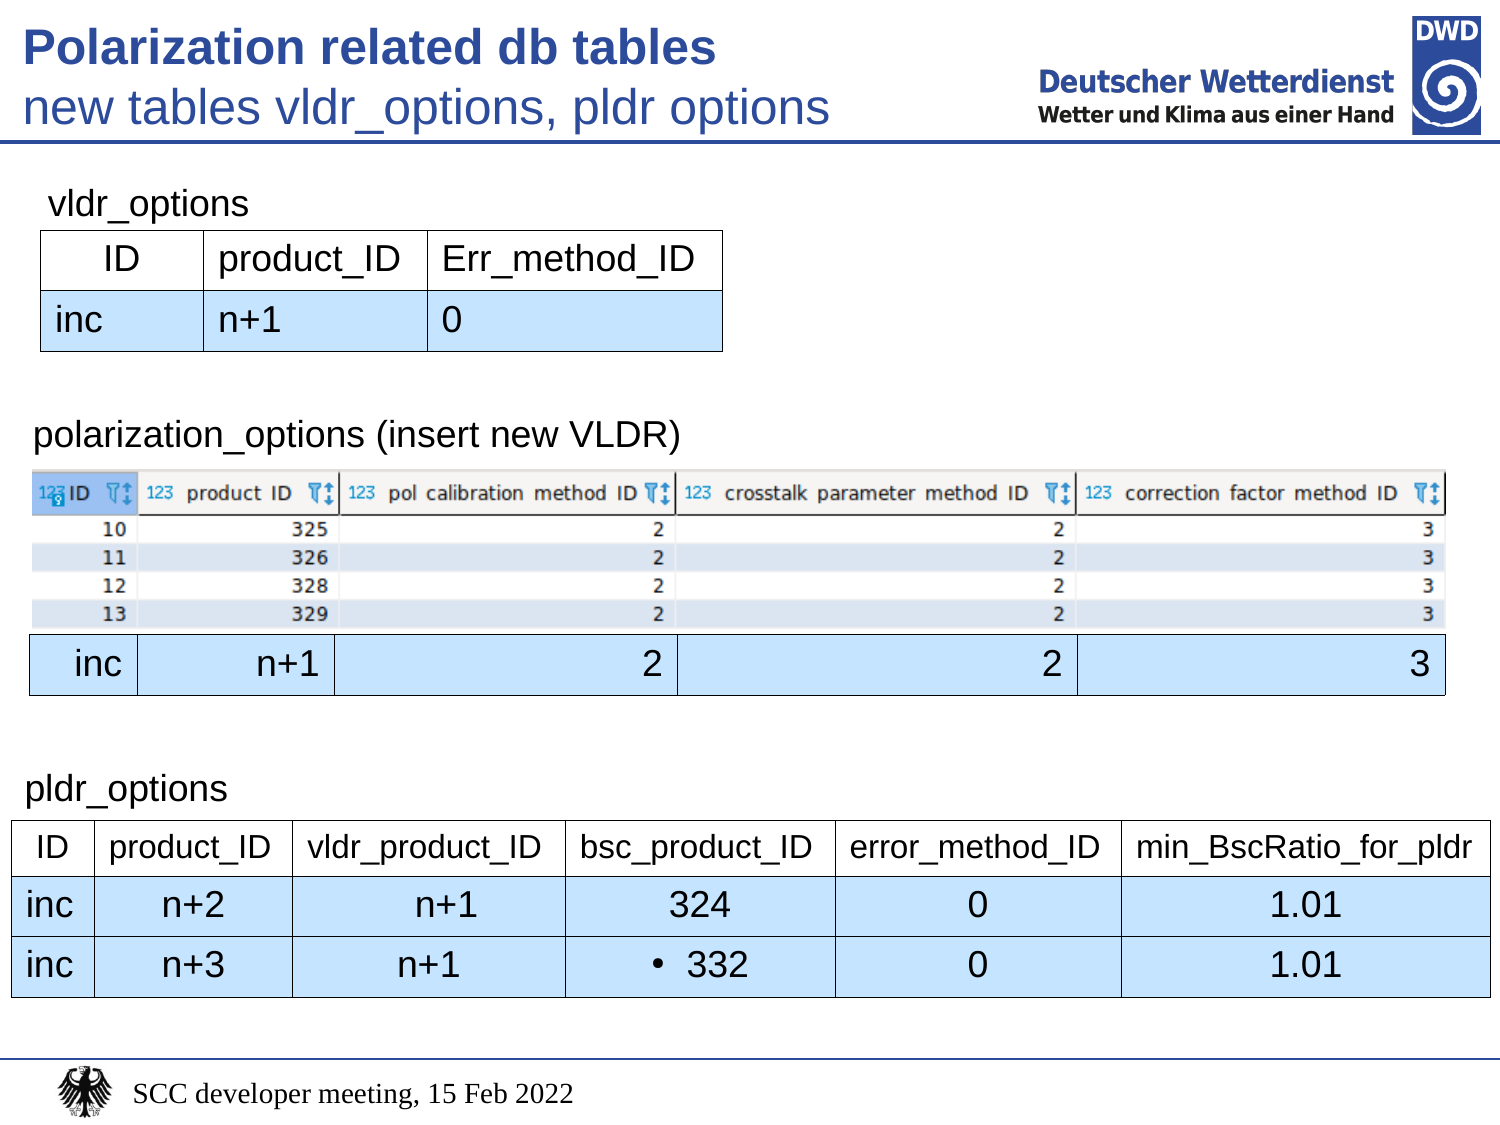

Polarization related db tables
new tables vldr_options, pldr options
vldr_options
| ID | product\_ID | Err\_method\_ID |
| --- | --- | --- |
| inc | n+1 | 0 |
polarization_options (insert new VLDR)
| inc | n+1 | 2 | 2 | 3 |
| --- | --- | --- | --- | --- |
pldr_options
| ID | product\_ID | vldr\_product\_ID | bsc\_product\_ID | error\_method\_ID | min\_BscRatio\_for\_pldr |
| --- | --- | --- | --- | --- | --- |
| inc | n+2 | n+1 | 324 | 0 | 1.01 |
| inc | n+3 | n+1 | 332 | 0 | 1.01 |